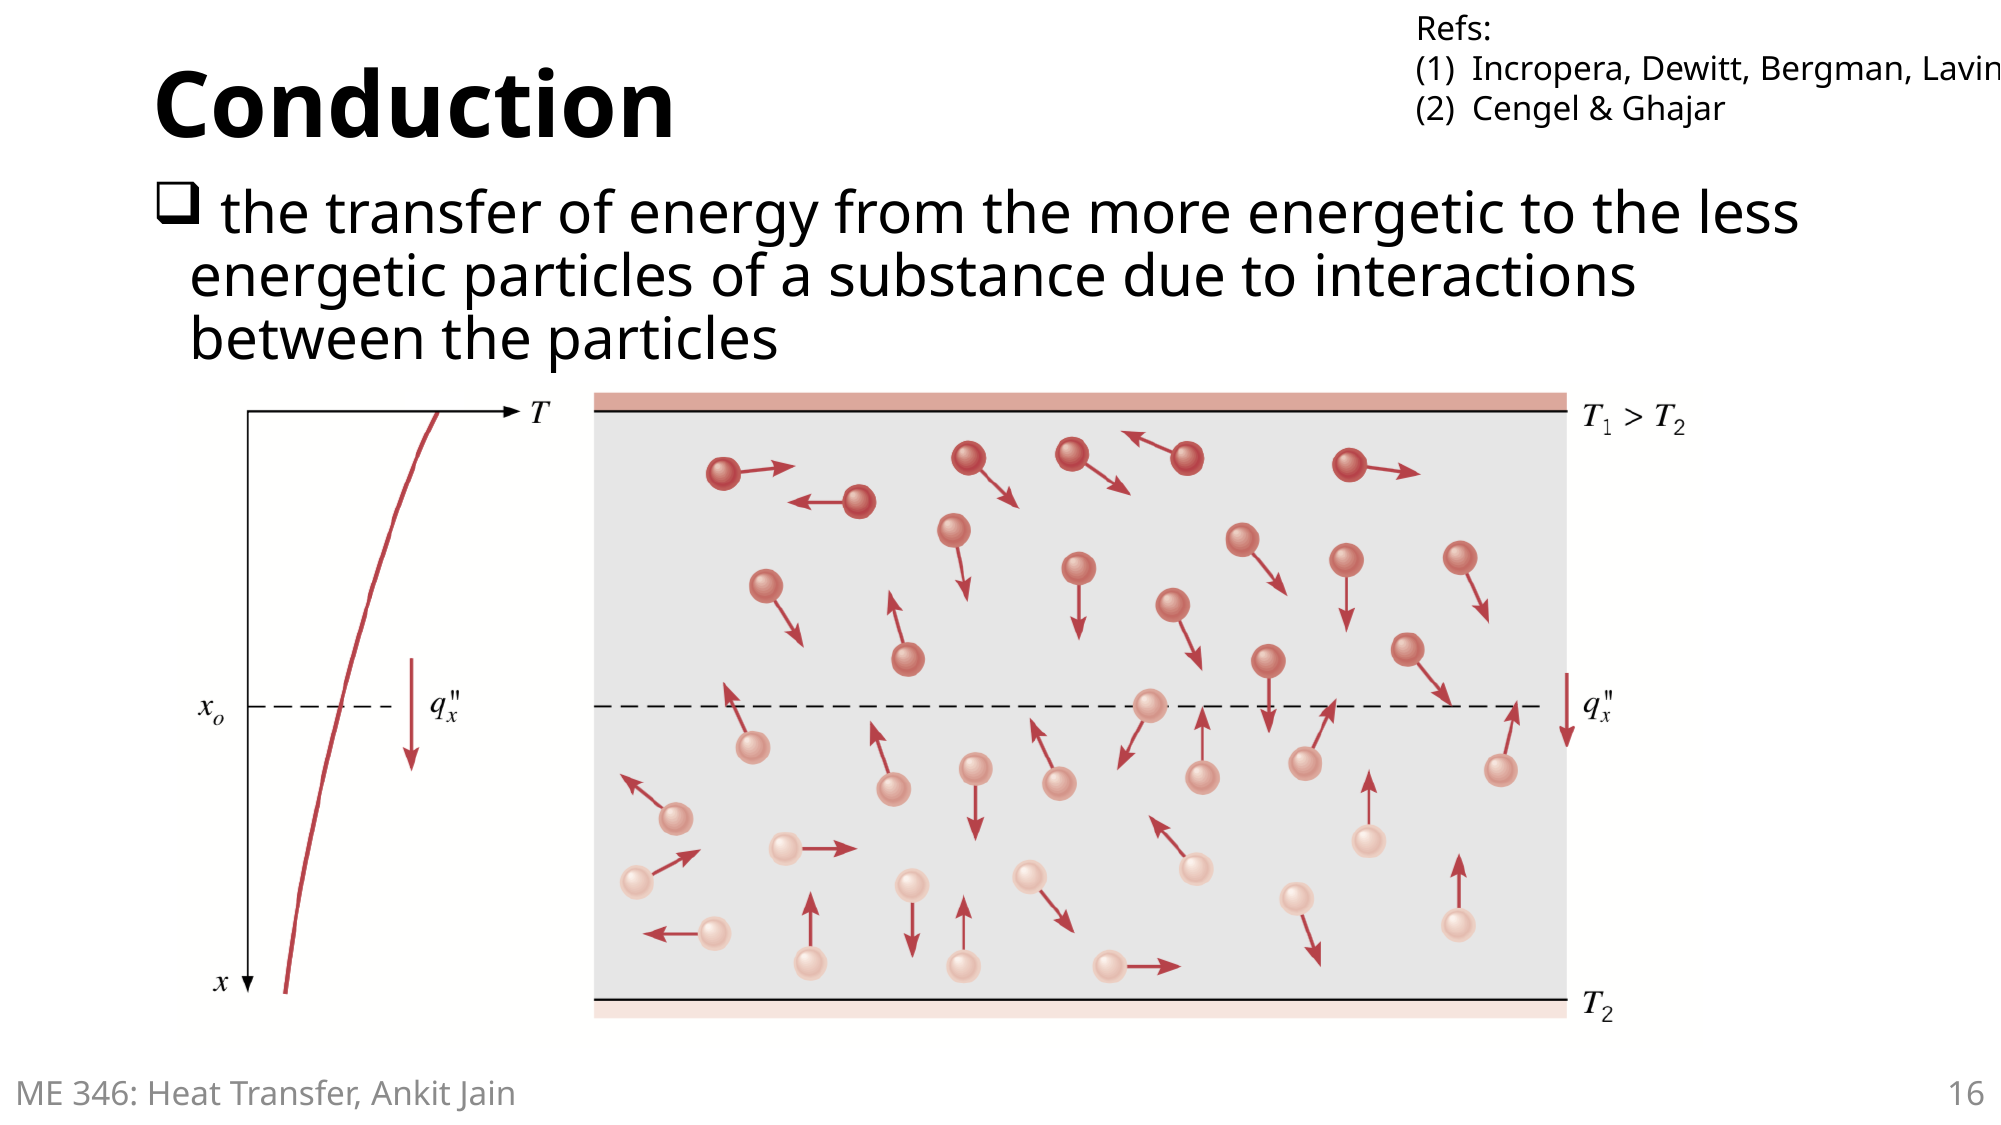

Refs:
Incropera, Dewitt, Bergman, Lavine
Cengel & Ghajar
Conduction
# the transfer of energy from the more energetic to the less energetic particles of a substance due to interactions between the particles
ME 346: Heat Transfer, Ankit Jain
16